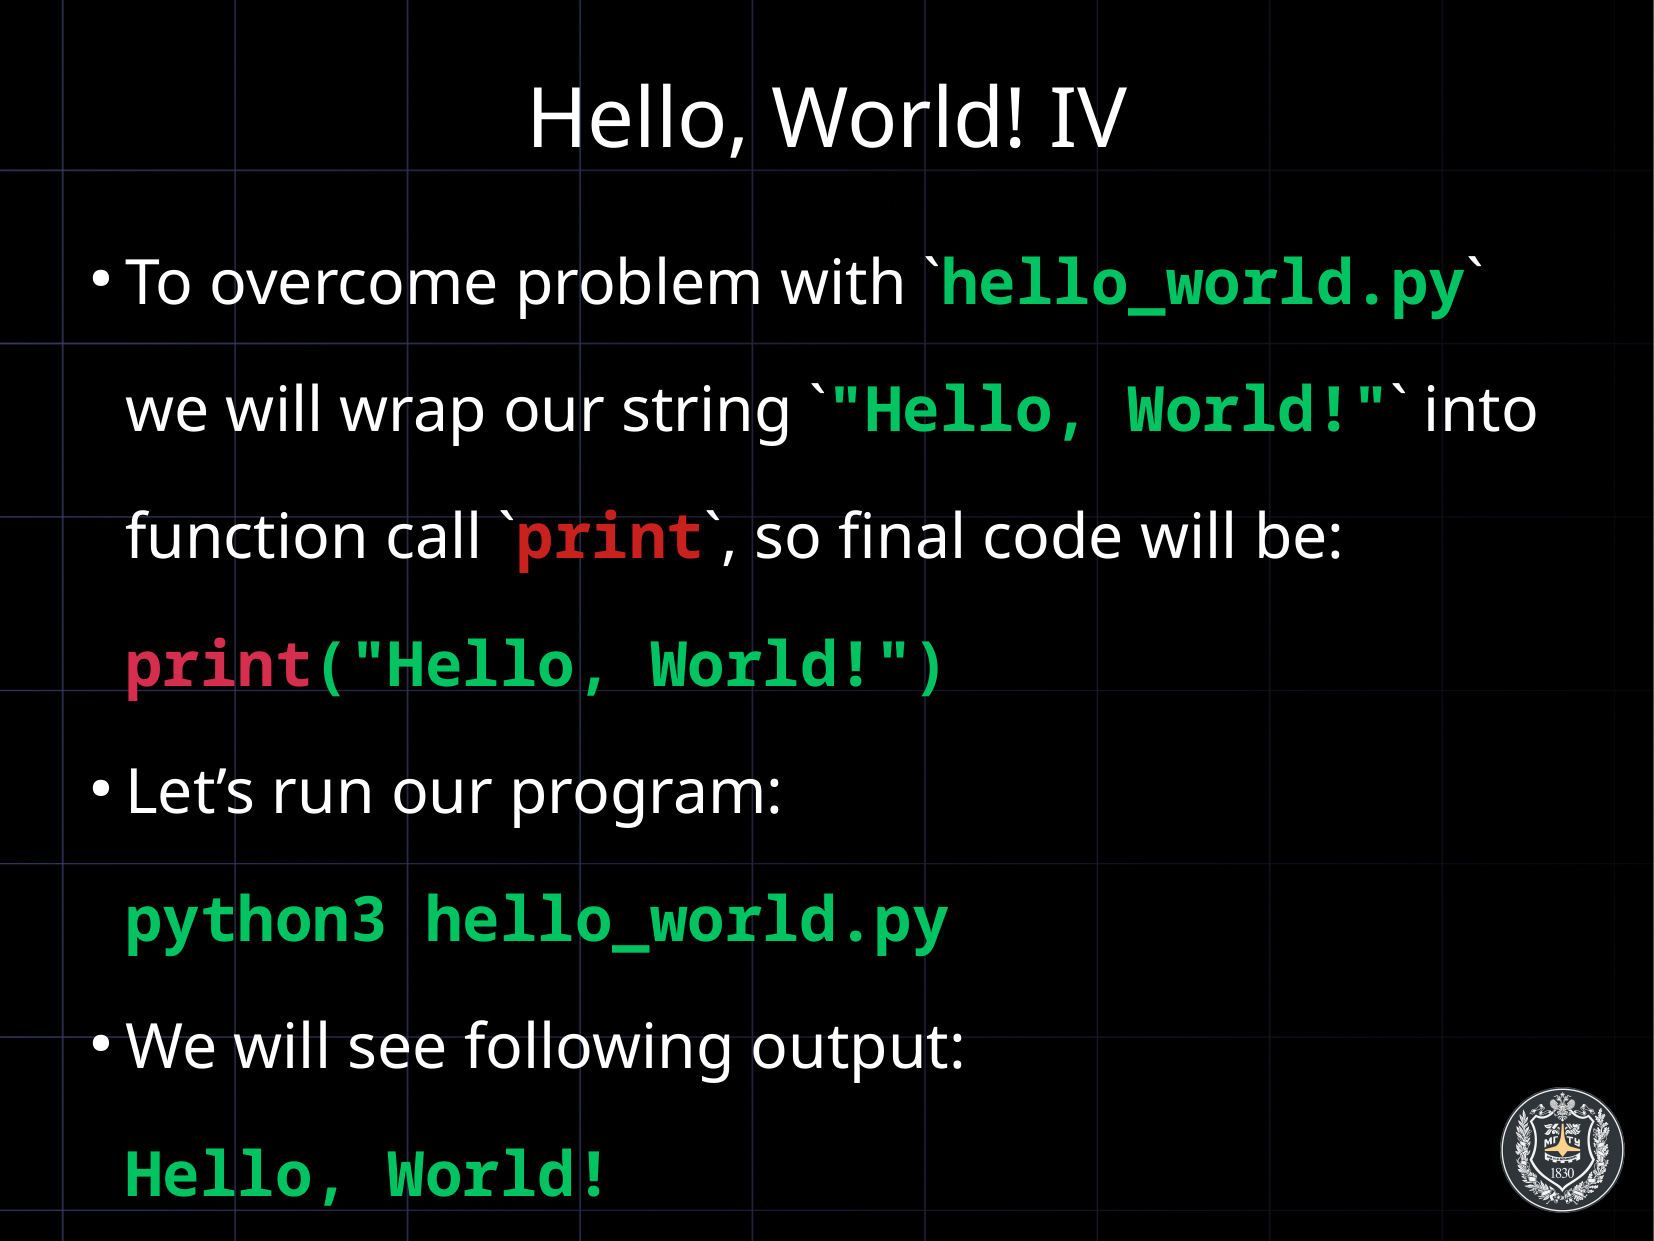

# Hello, World! IV
To overcome problem with `hello_world.py` we will wrap our string `"Hello, World!"` into function call `print`, so final code will be:
print("Hello, World!")
Let’s run our program:
python3 hello_world.py
We will see following output:
Hello, World!
What is function and what is `print` will be discussed in the future.